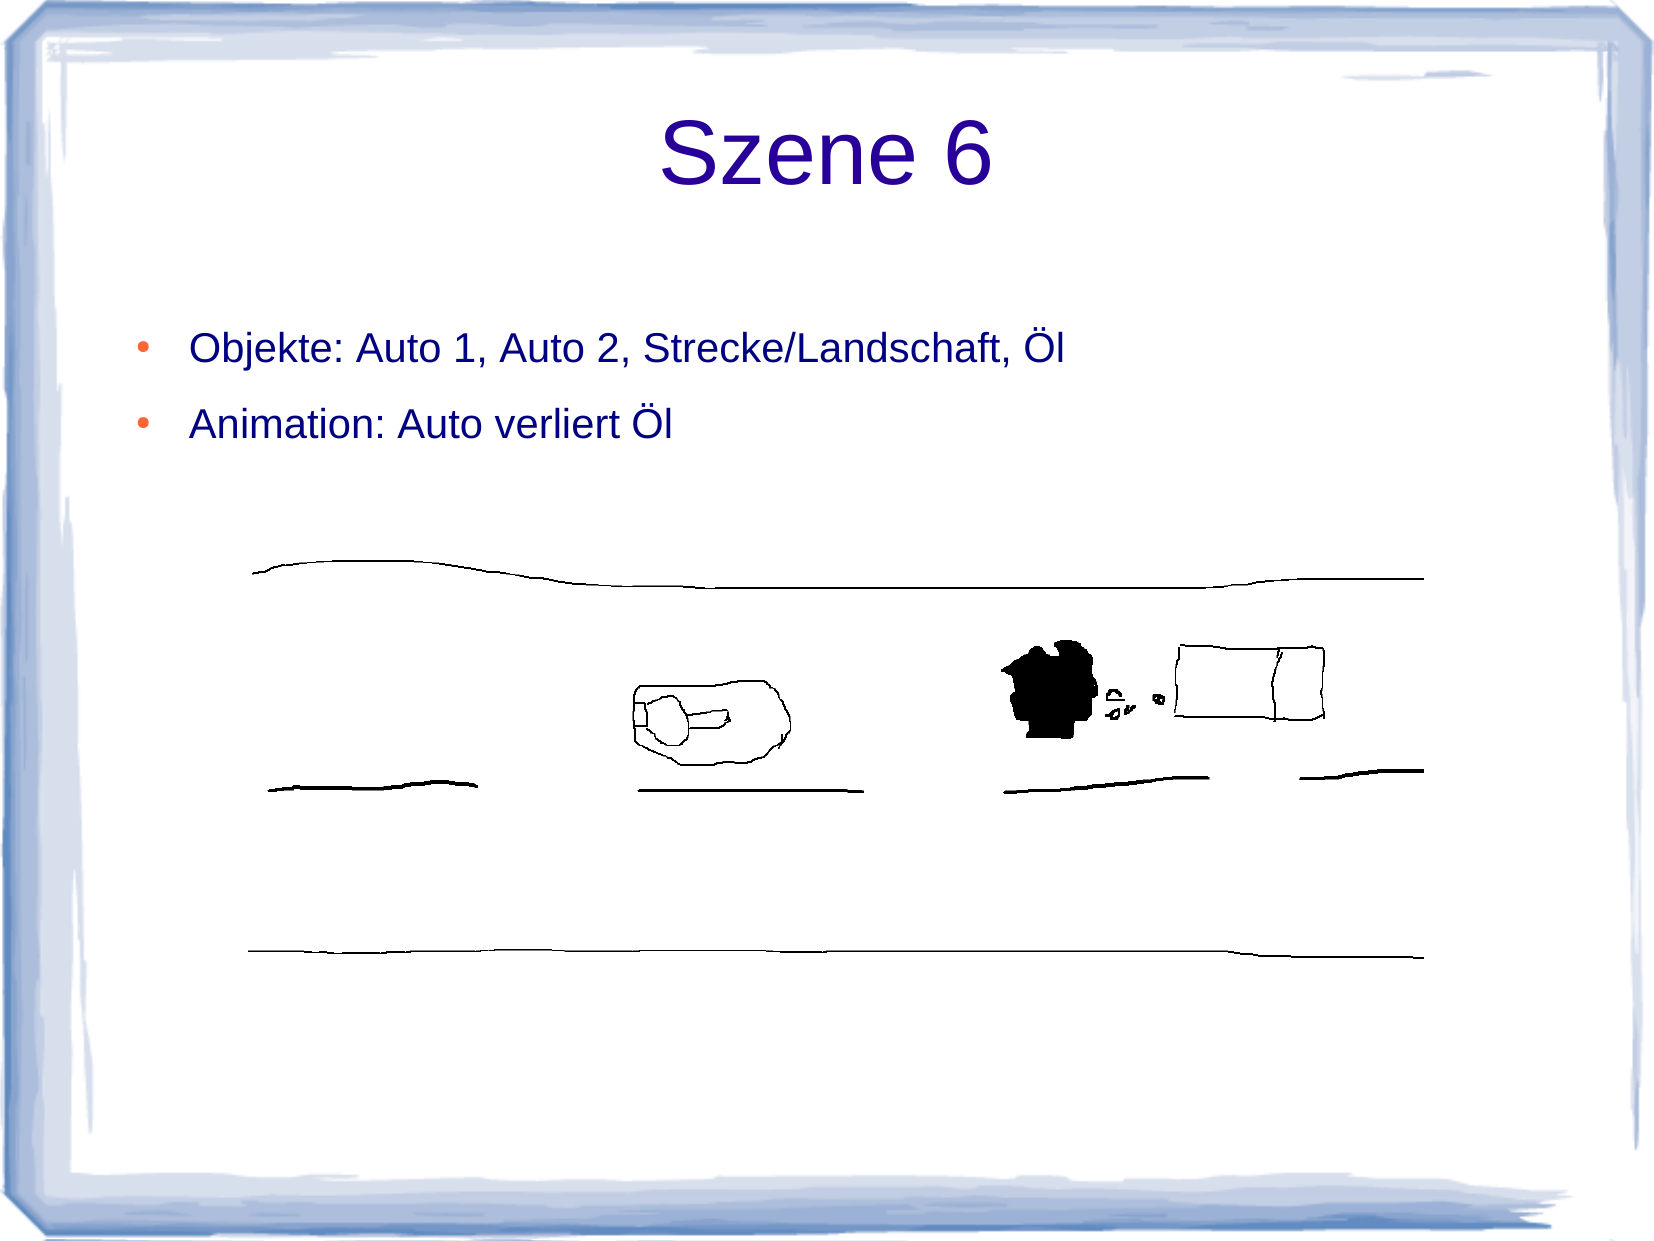

# Szene 6
Objekte: Auto 1, Auto 2, Strecke/Landschaft, Öl
Animation: Auto verliert Öl